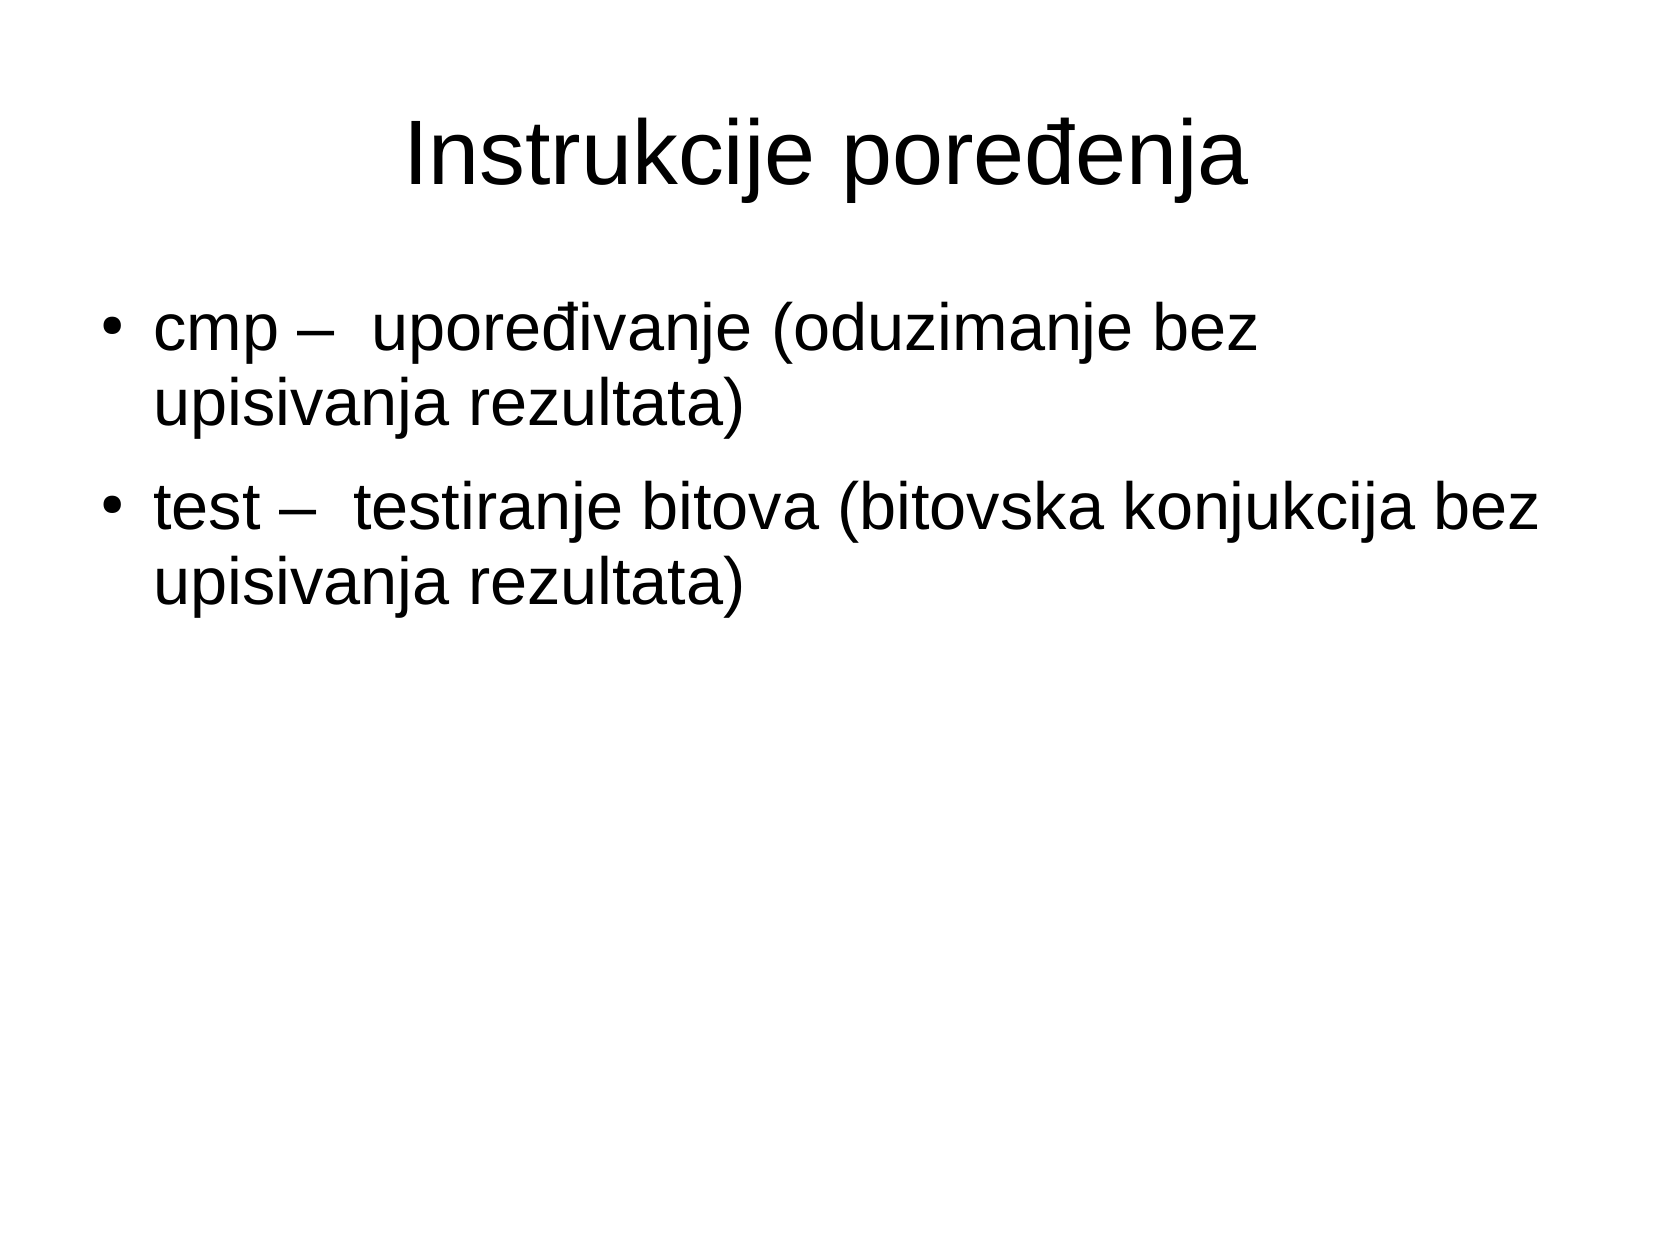

# Instrukcije poređenja
cmp – upoređivanje (oduzimanje bez upisivanja rezultata)
test – testiranje bitova (bitovska konjukcija bez upisivanja rezultata)